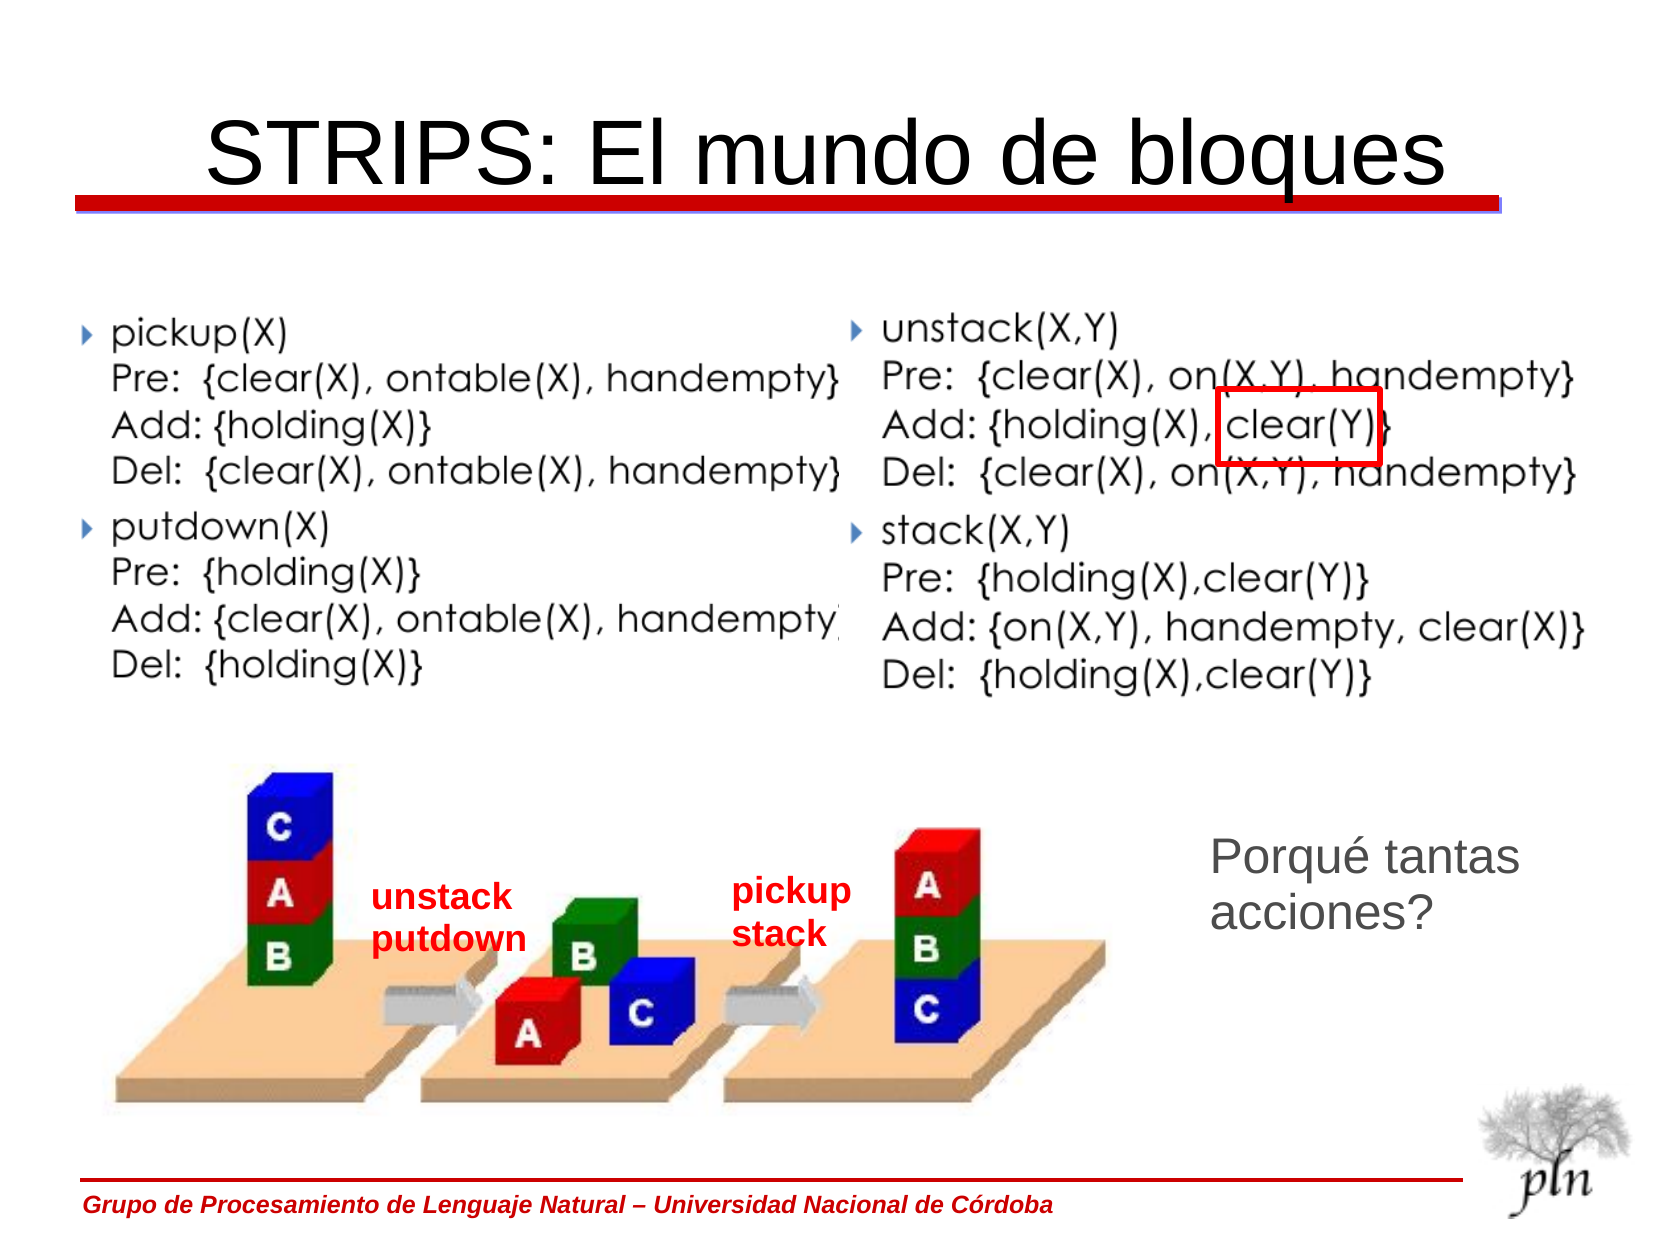

# STRIPS: El mundo de bloques
Porqué tantas
acciones?
pickup
stack
unstack
putdown